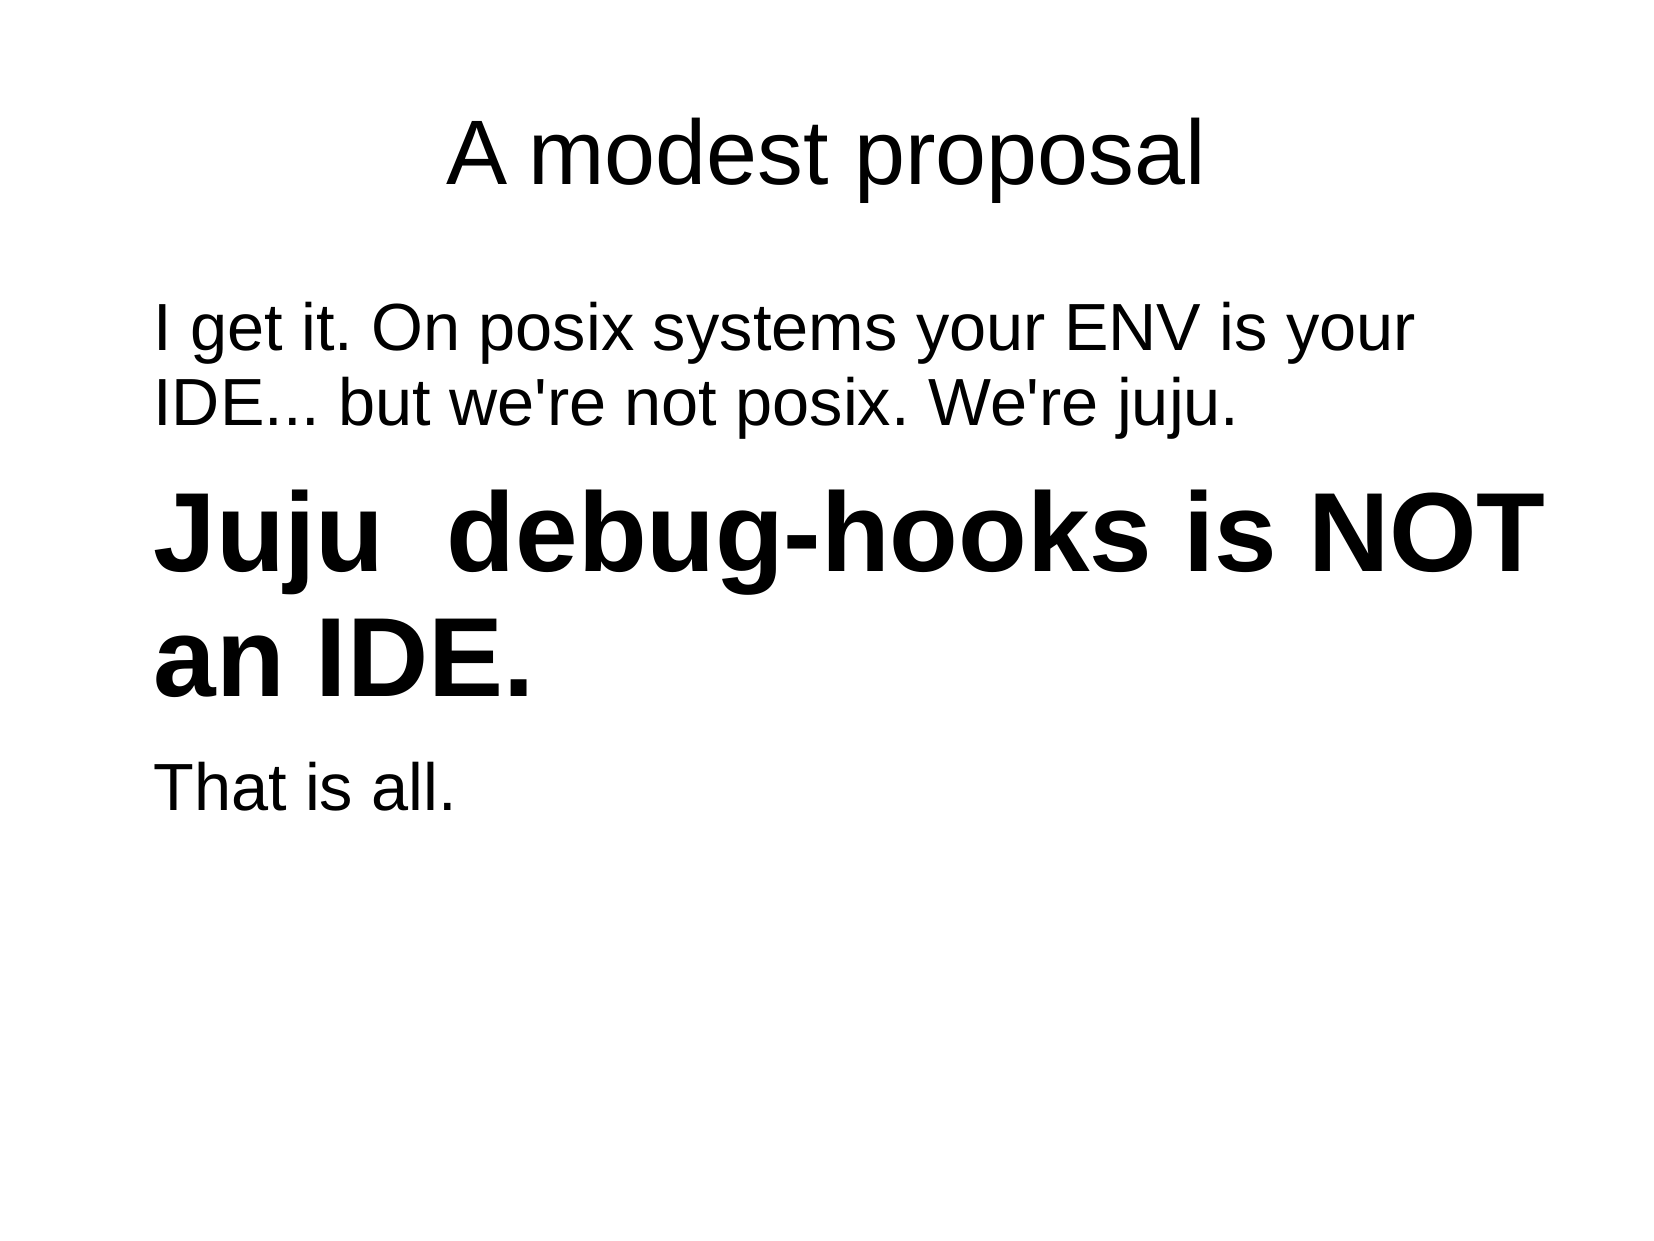

# A modest proposal
I get it. On posix systems your ENV is your IDE... but we're not posix. We're juju.
Juju debug-hooks is NOT an IDE.
That is all.